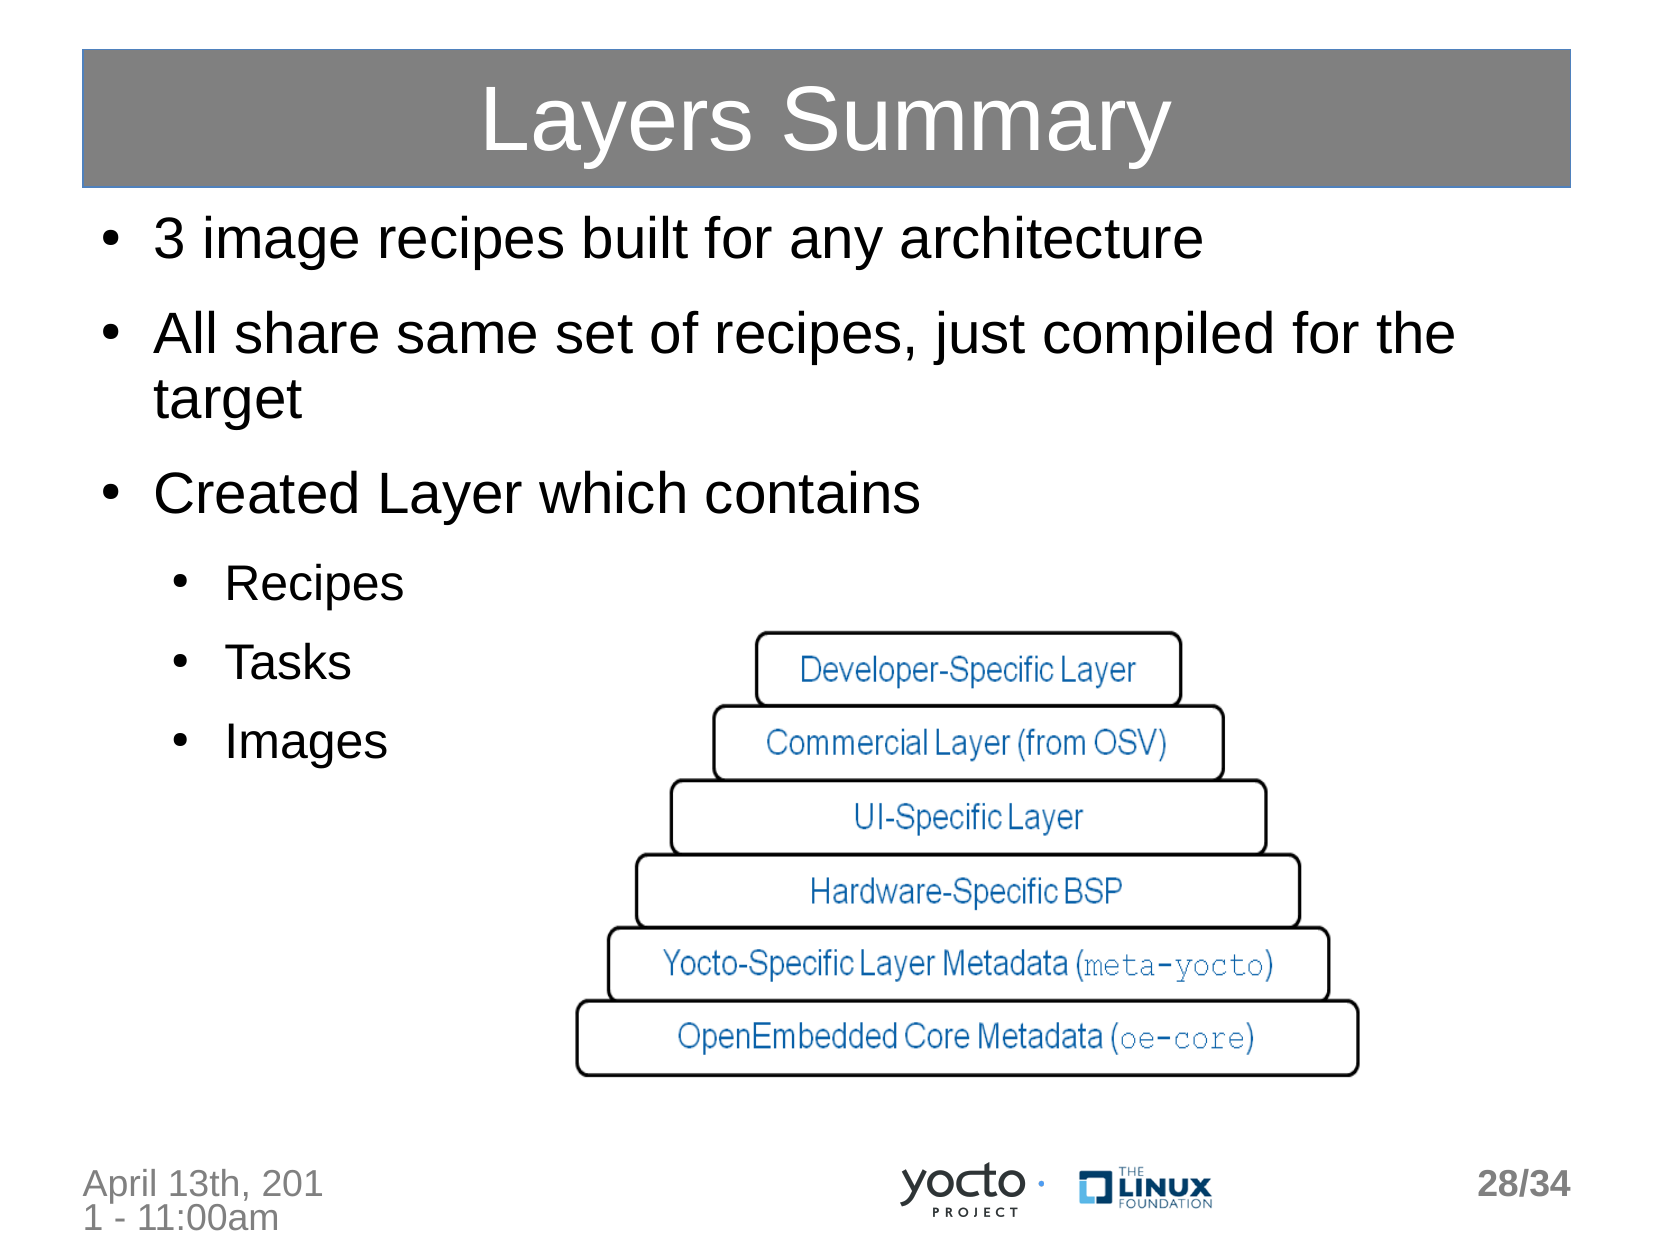

# Layers Summary
3 image recipes built for any architecture
All share same set of recipes, just compiled for the target
Created Layer which contains
Recipes
Tasks
Images
April 13th, 2011 - 11:00am
28